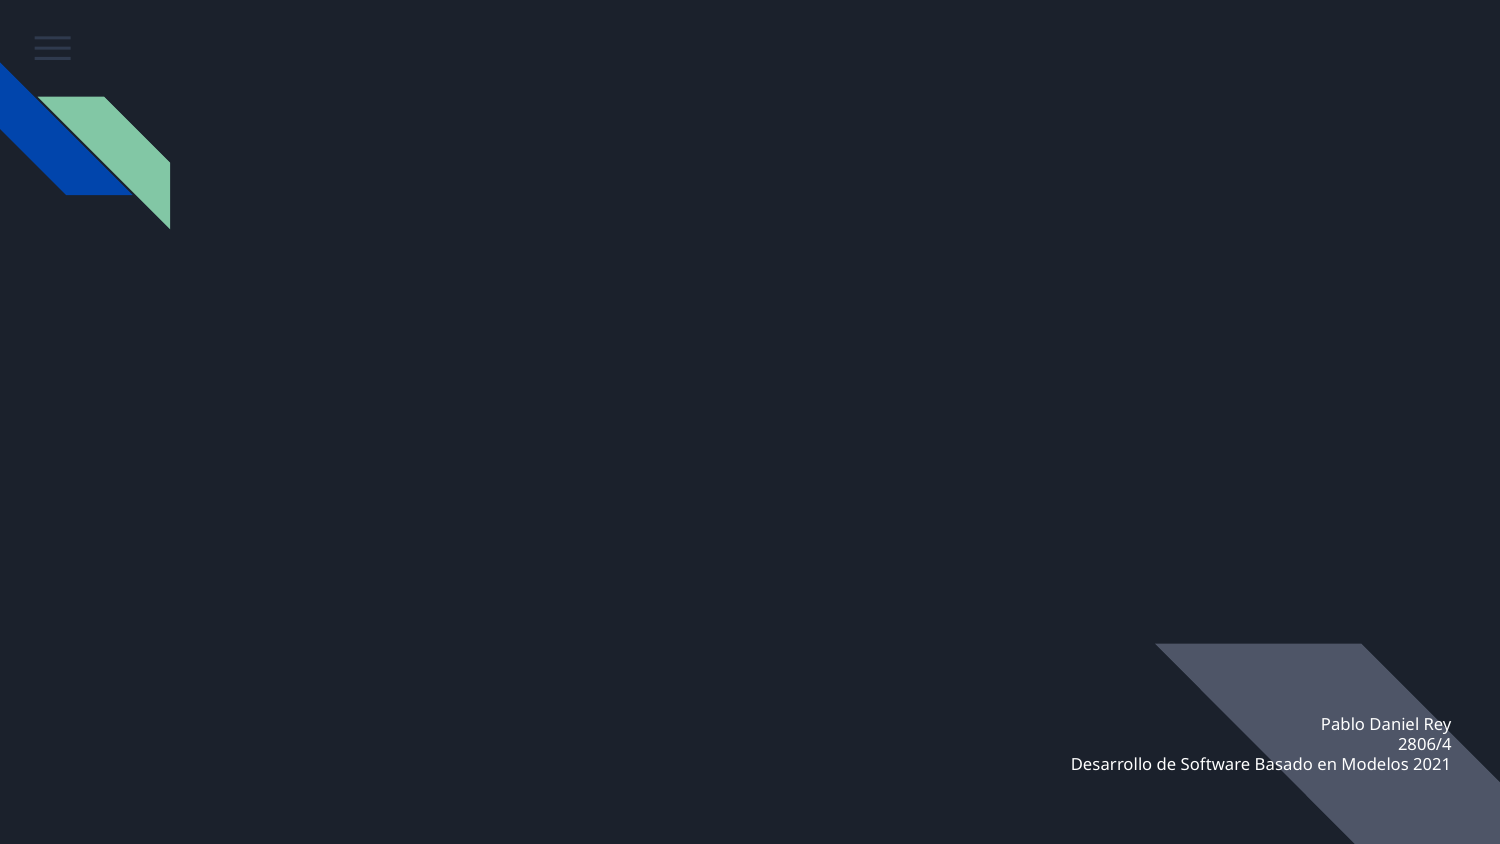

# Pablo Daniel Rey 2806/4 Desarrollo de Software Basado en Modelos 2021